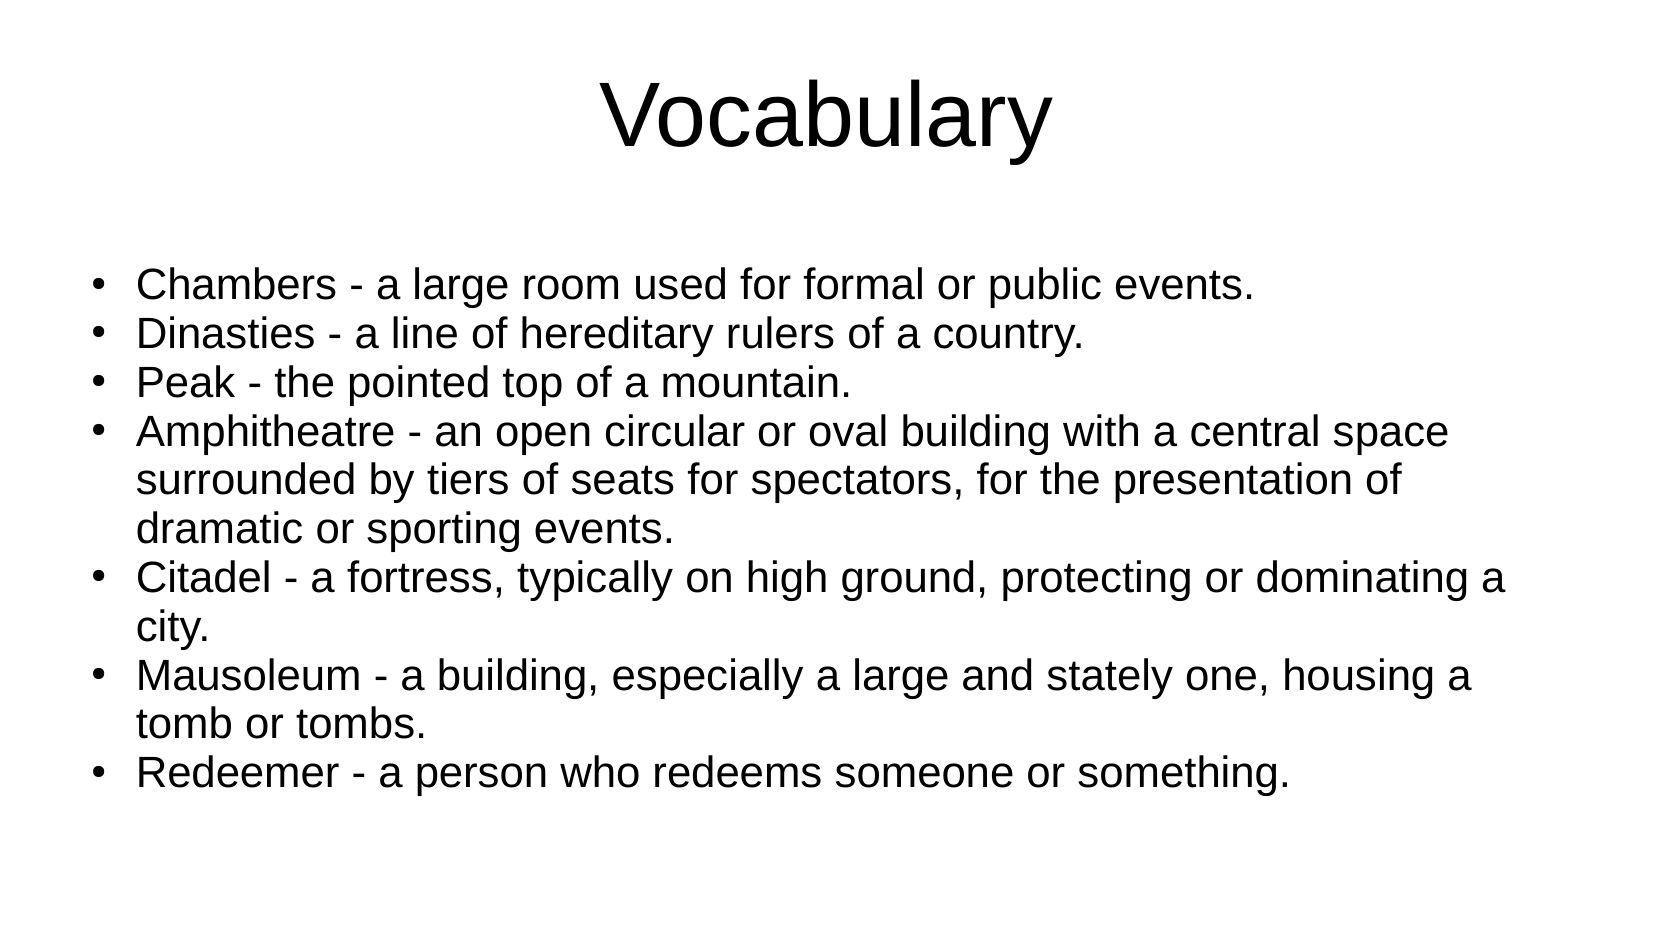

# Vocabulary
Chambers - a large room used for formal or public events.
Dinasties - a line of hereditary rulers of a country.
Peak - the pointed top of a mountain.
Amphitheatre - an open circular or oval building with a central space surrounded by tiers of seats for spectators, for the presentation of dramatic or sporting events.
Citadel - a fortress, typically on high ground, protecting or dominating a city.
Mausoleum - a building, especially a large and stately one, housing a tomb or tombs.
Redeemer - a person who redeems someone or something.